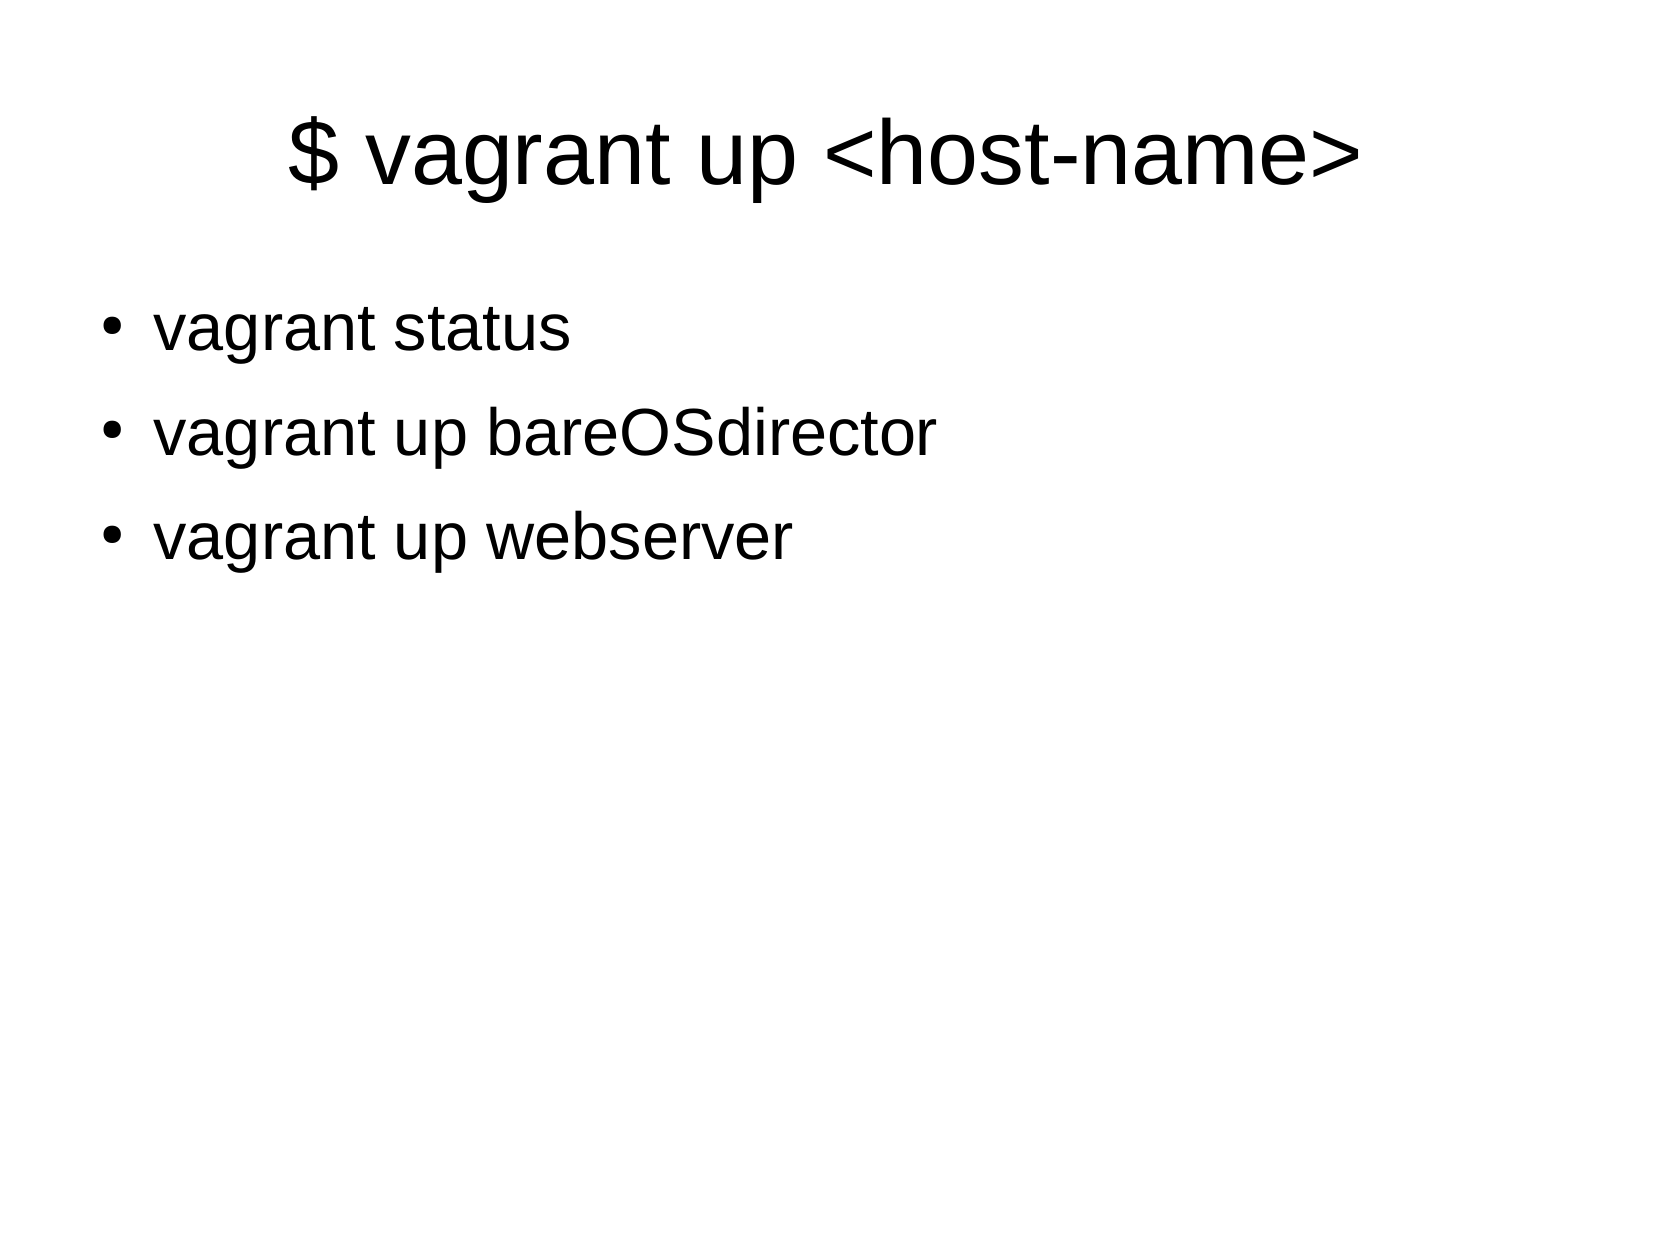

# $ vagrant up <host-name>
vagrant status
vagrant up bareOSdirector
vagrant up webserver